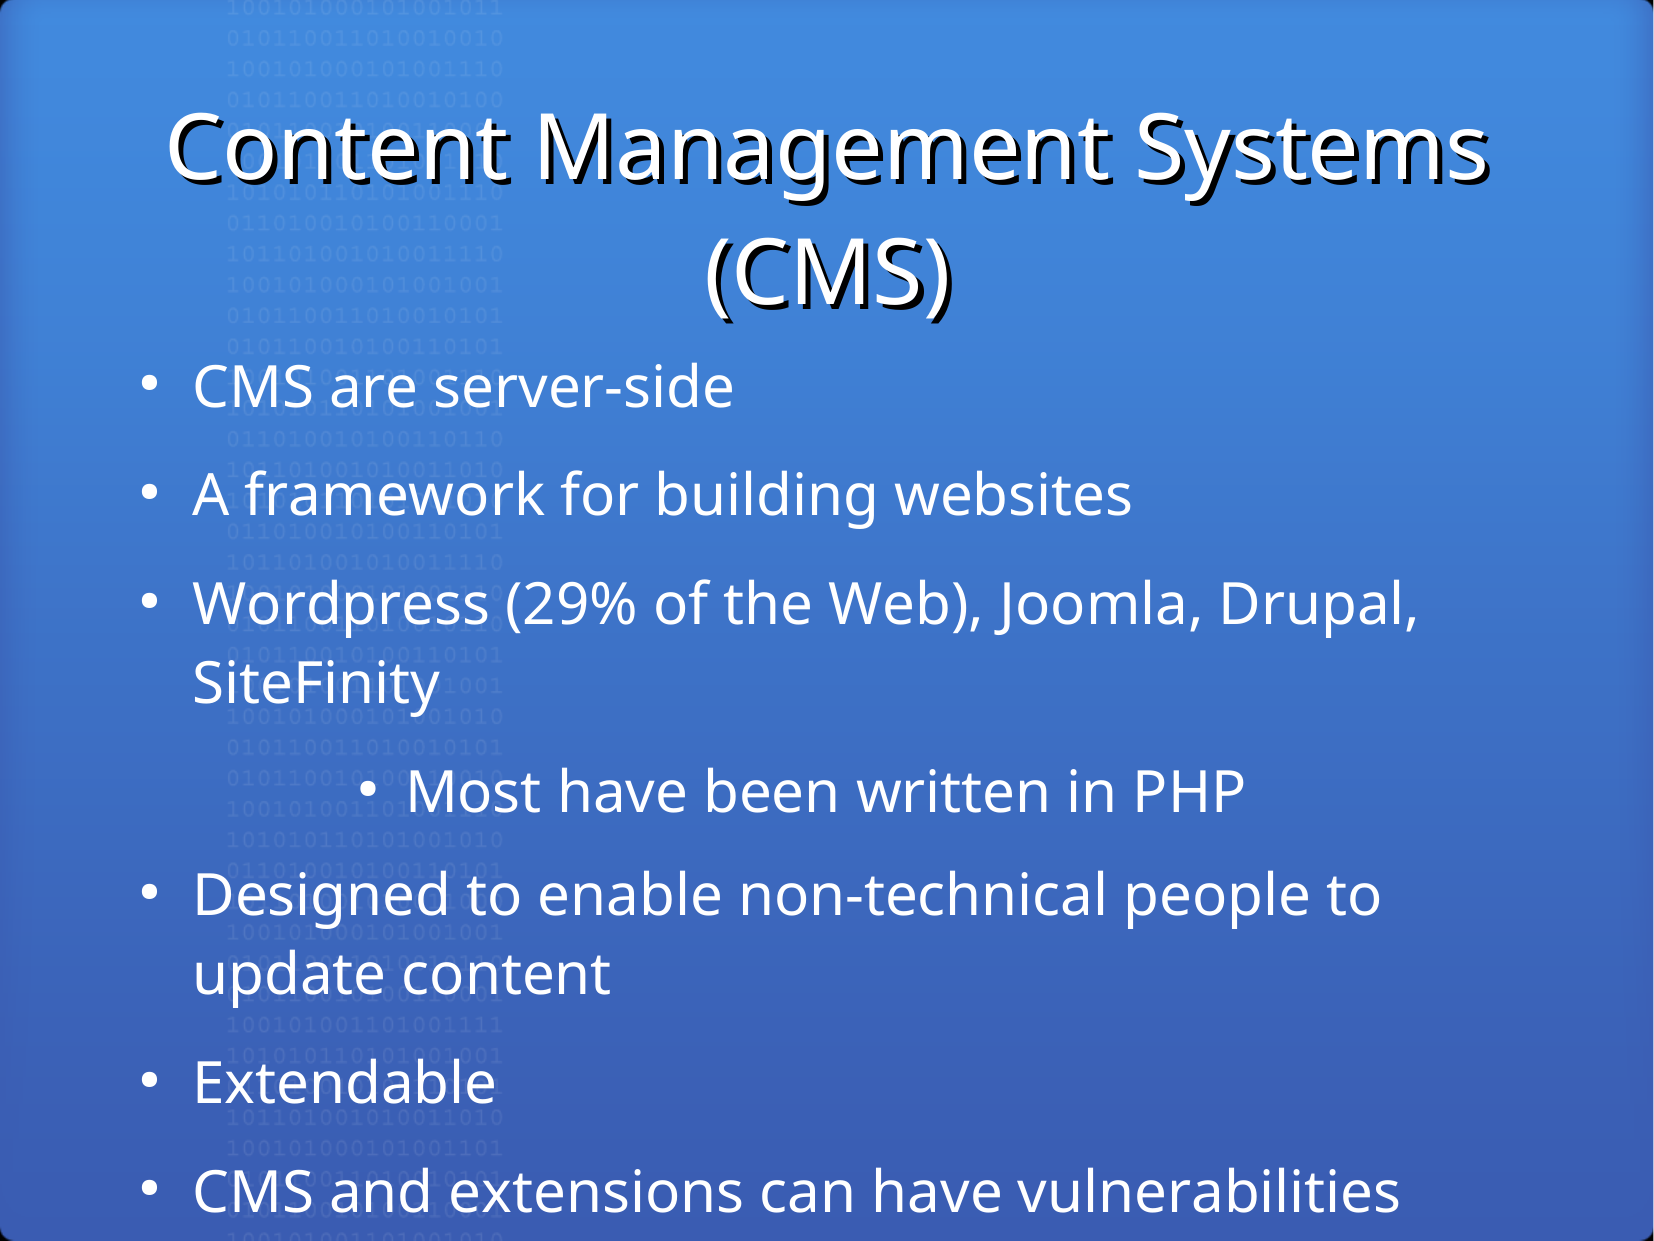

# Content Management Systems (CMS)
CMS are server-side
A framework for building websites
Wordpress (29% of the Web), Joomla, Drupal, SiteFinity
Most have been written in PHP
Designed to enable non-technical people to update content
Extendable
CMS and extensions can have vulnerabilities